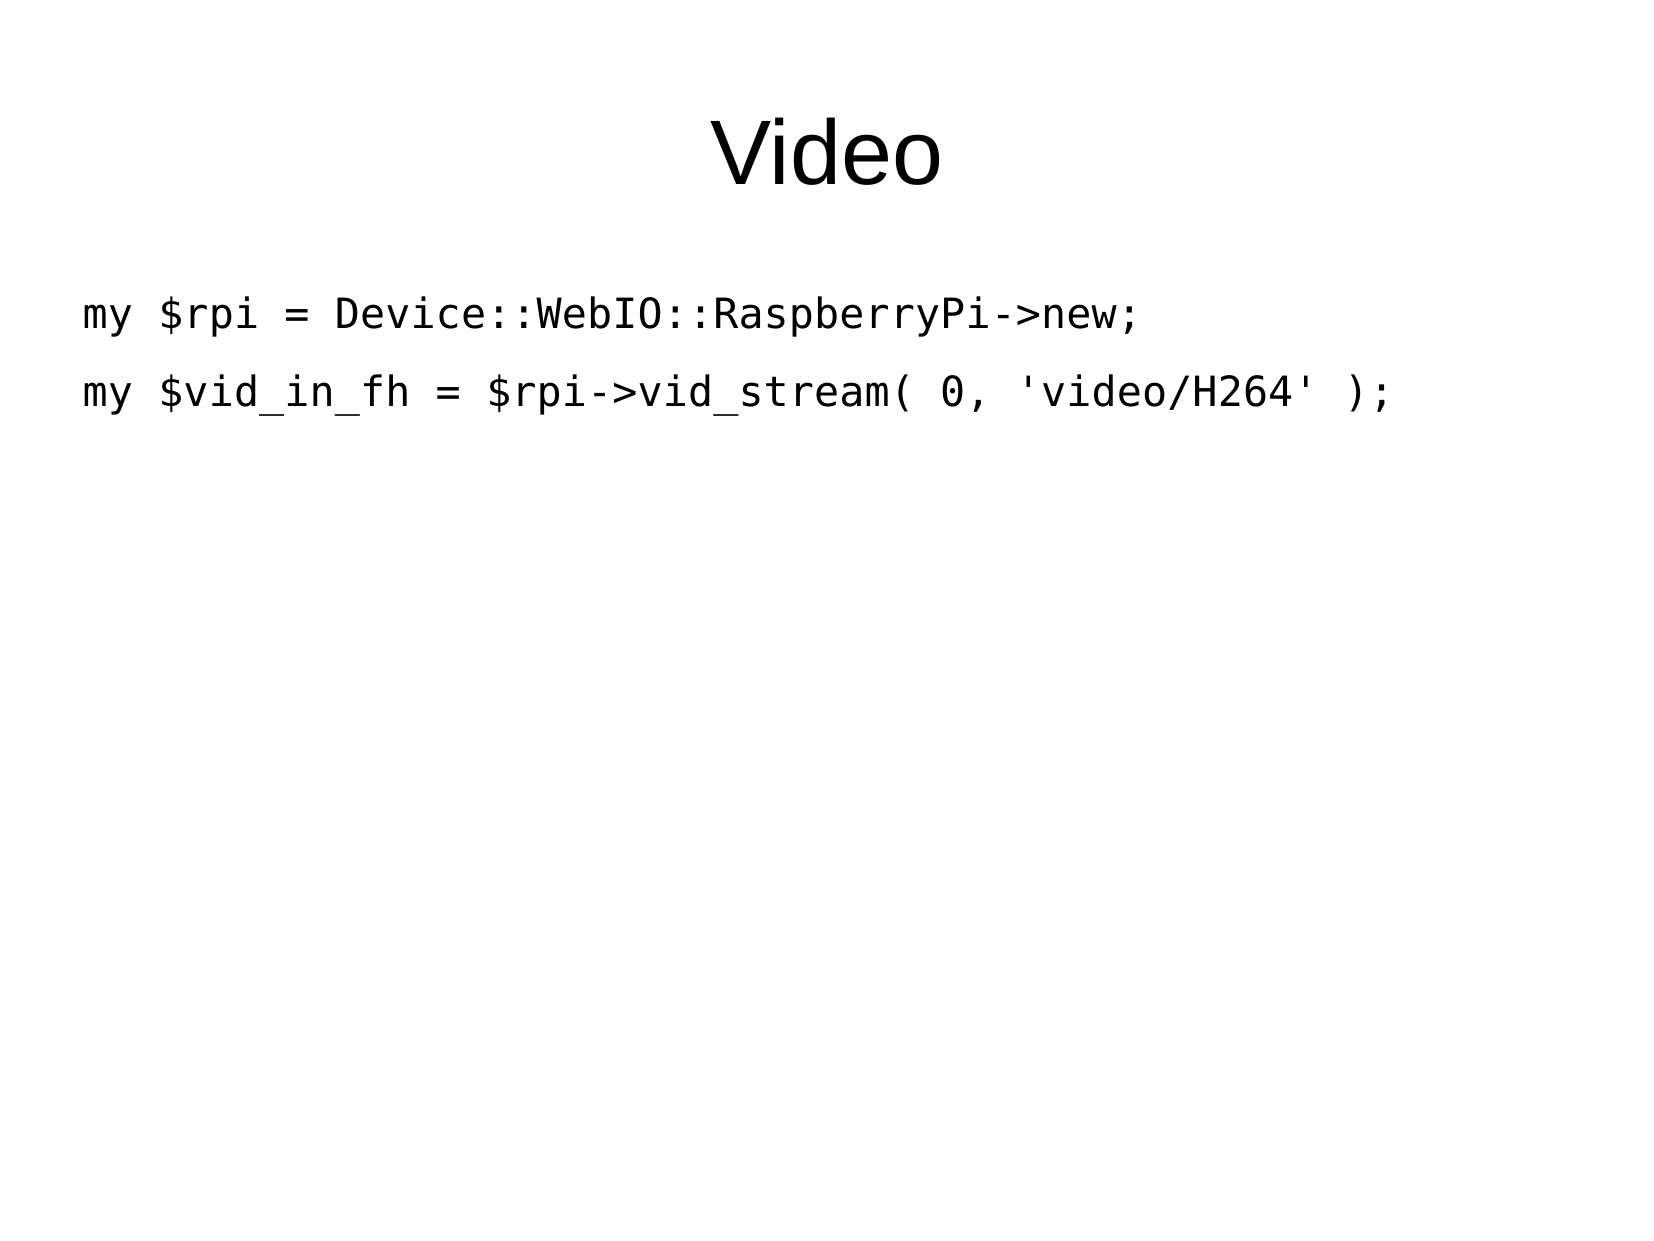

# Video
my $rpi = Device::WebIO::RaspberryPi->new;
my $vid_in_fh = $rpi->vid_stream( 0, 'video/H264' );